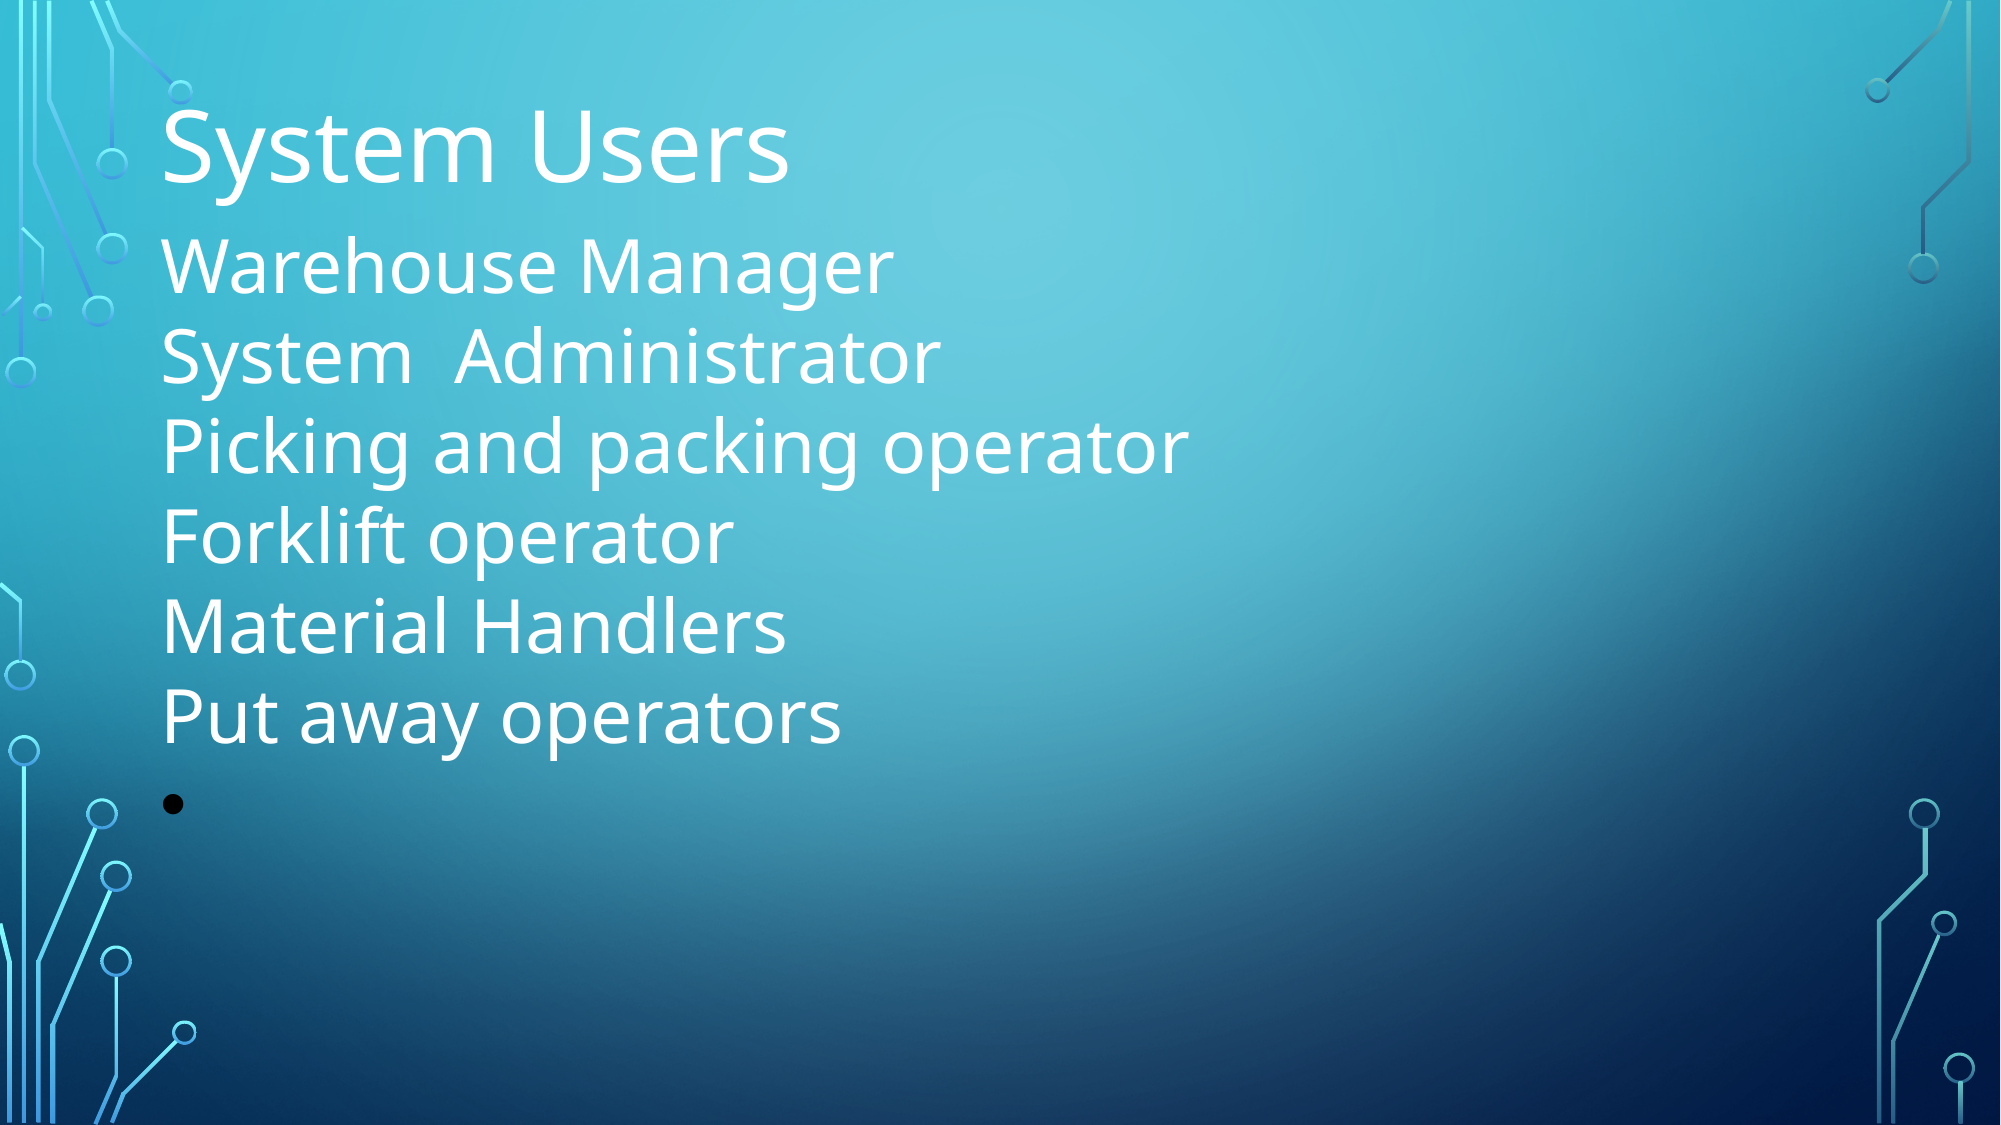

System Users
Warehouse Manager
System Administrator
Picking and packing operator
Forklift operator
Material Handlers
Put away operators